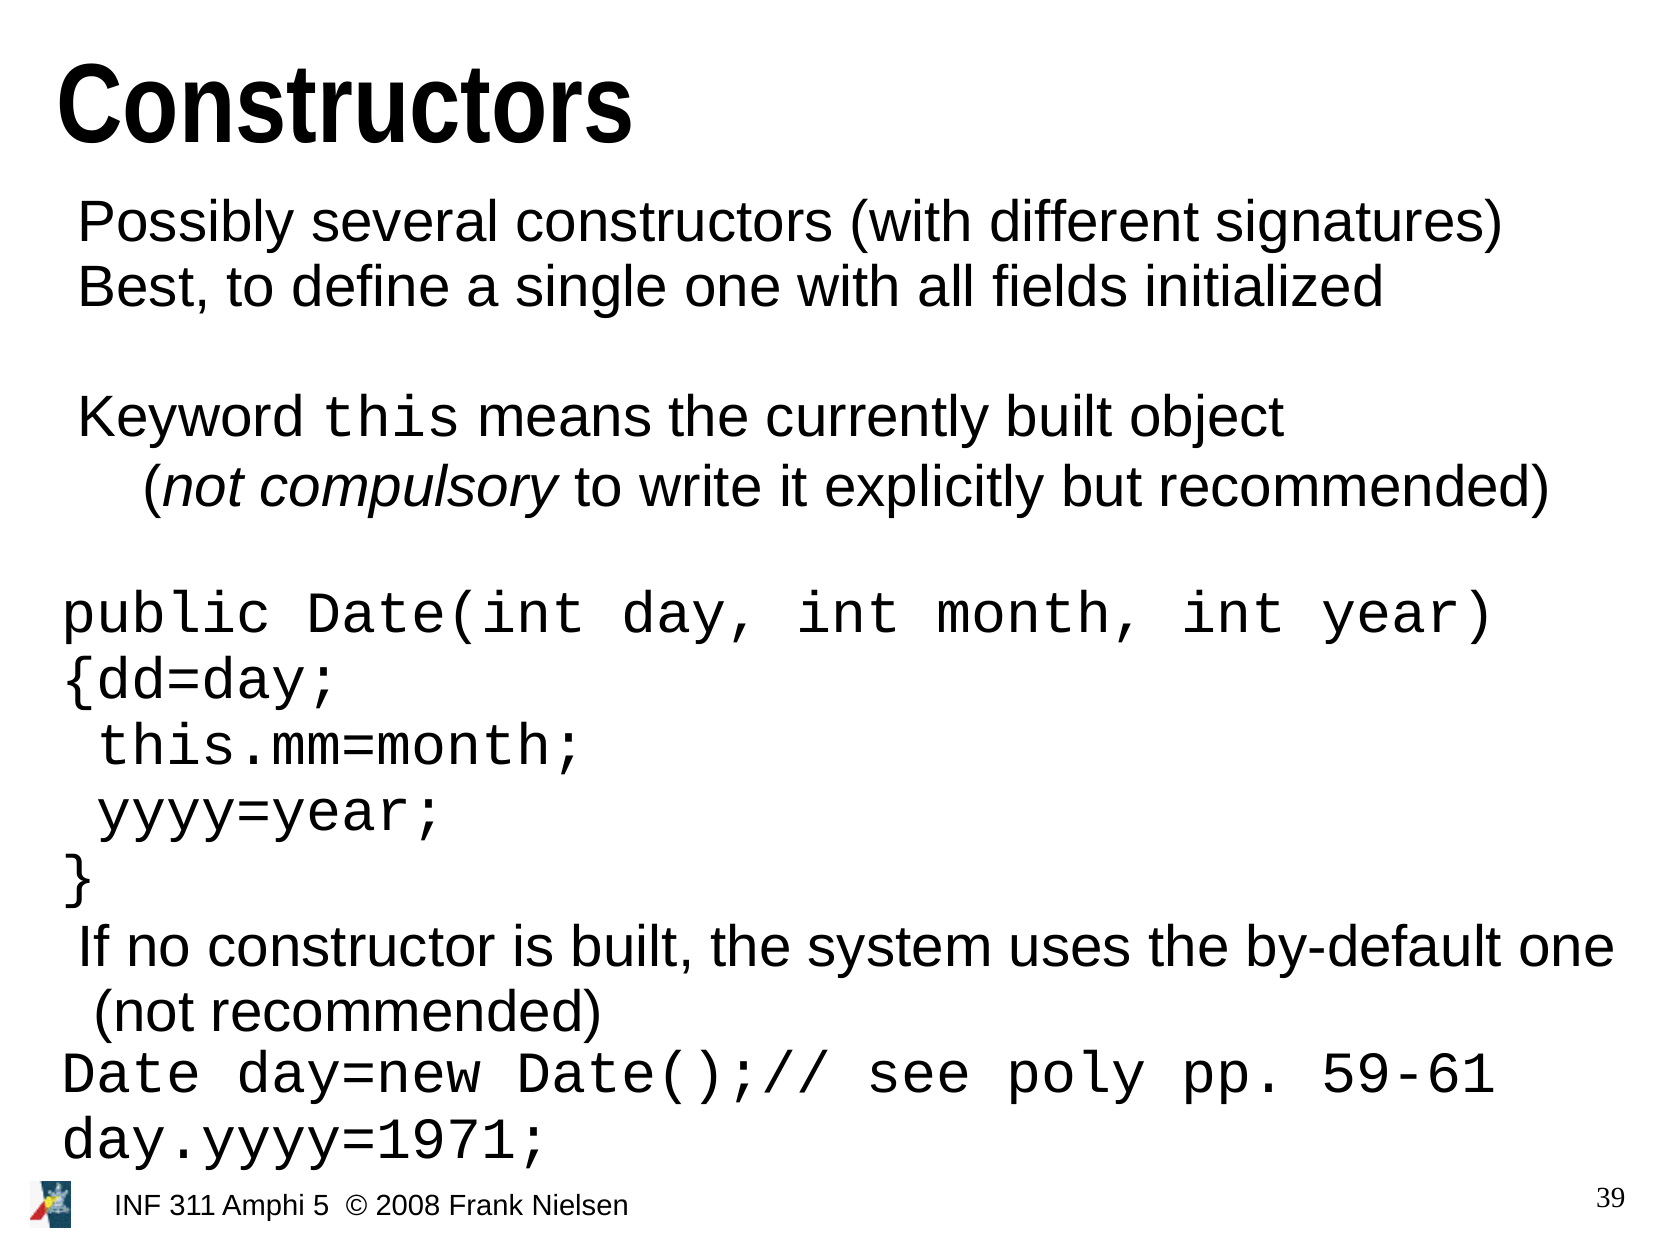

Constructors
 Possibly several constructors (with different signatures)
 Best, to define a single one with all fields initialized
 Keyword this means the currently built object
 (not compulsory to write it explicitly but recommended)
public Date(int day, int month, int year)
{dd=day;
 this.mm=month;
 yyyy=year;
}
 If no constructor is built, the system uses the by-default one
 (not recommended)
Date day=new Date();// see poly pp. 59-61
day.yyyy=1971;